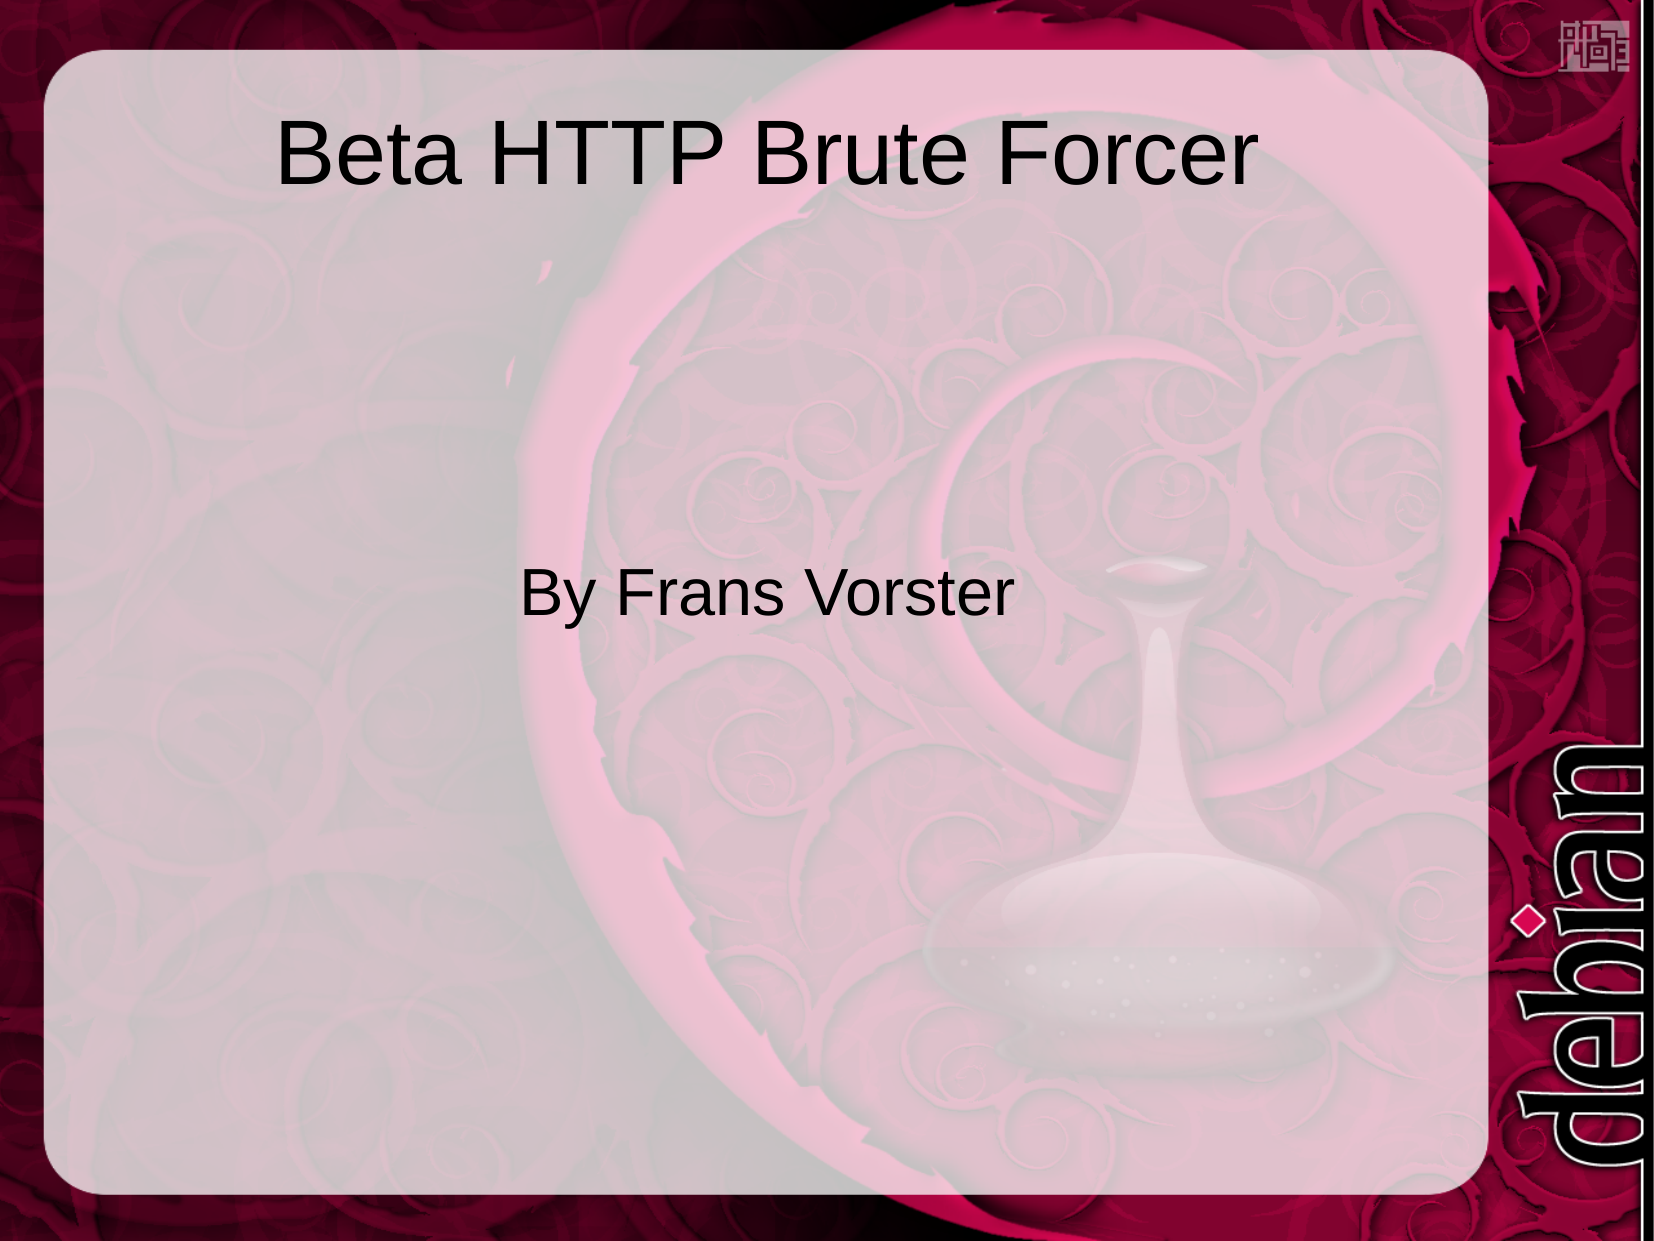

# Beta HTTP Brute Forcer
By Frans Vorster